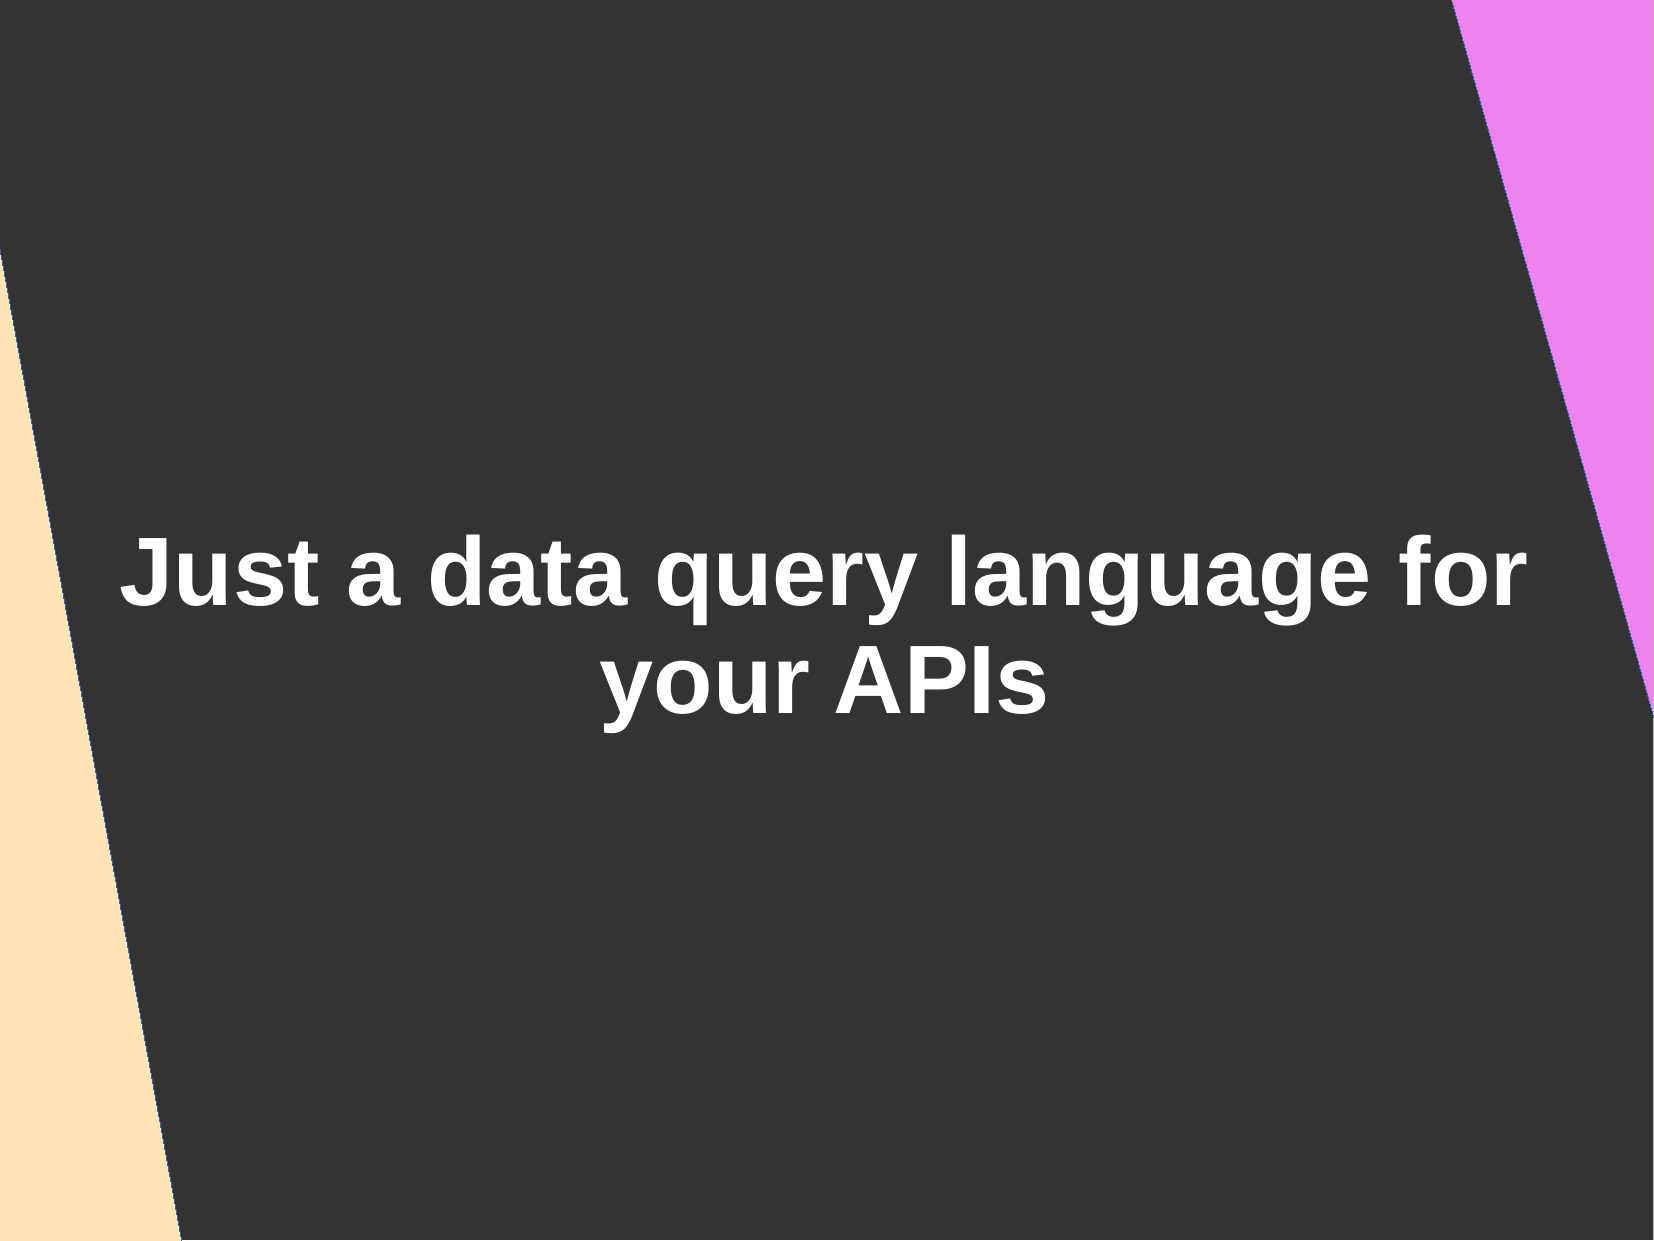

# Just a data query language for your APIs